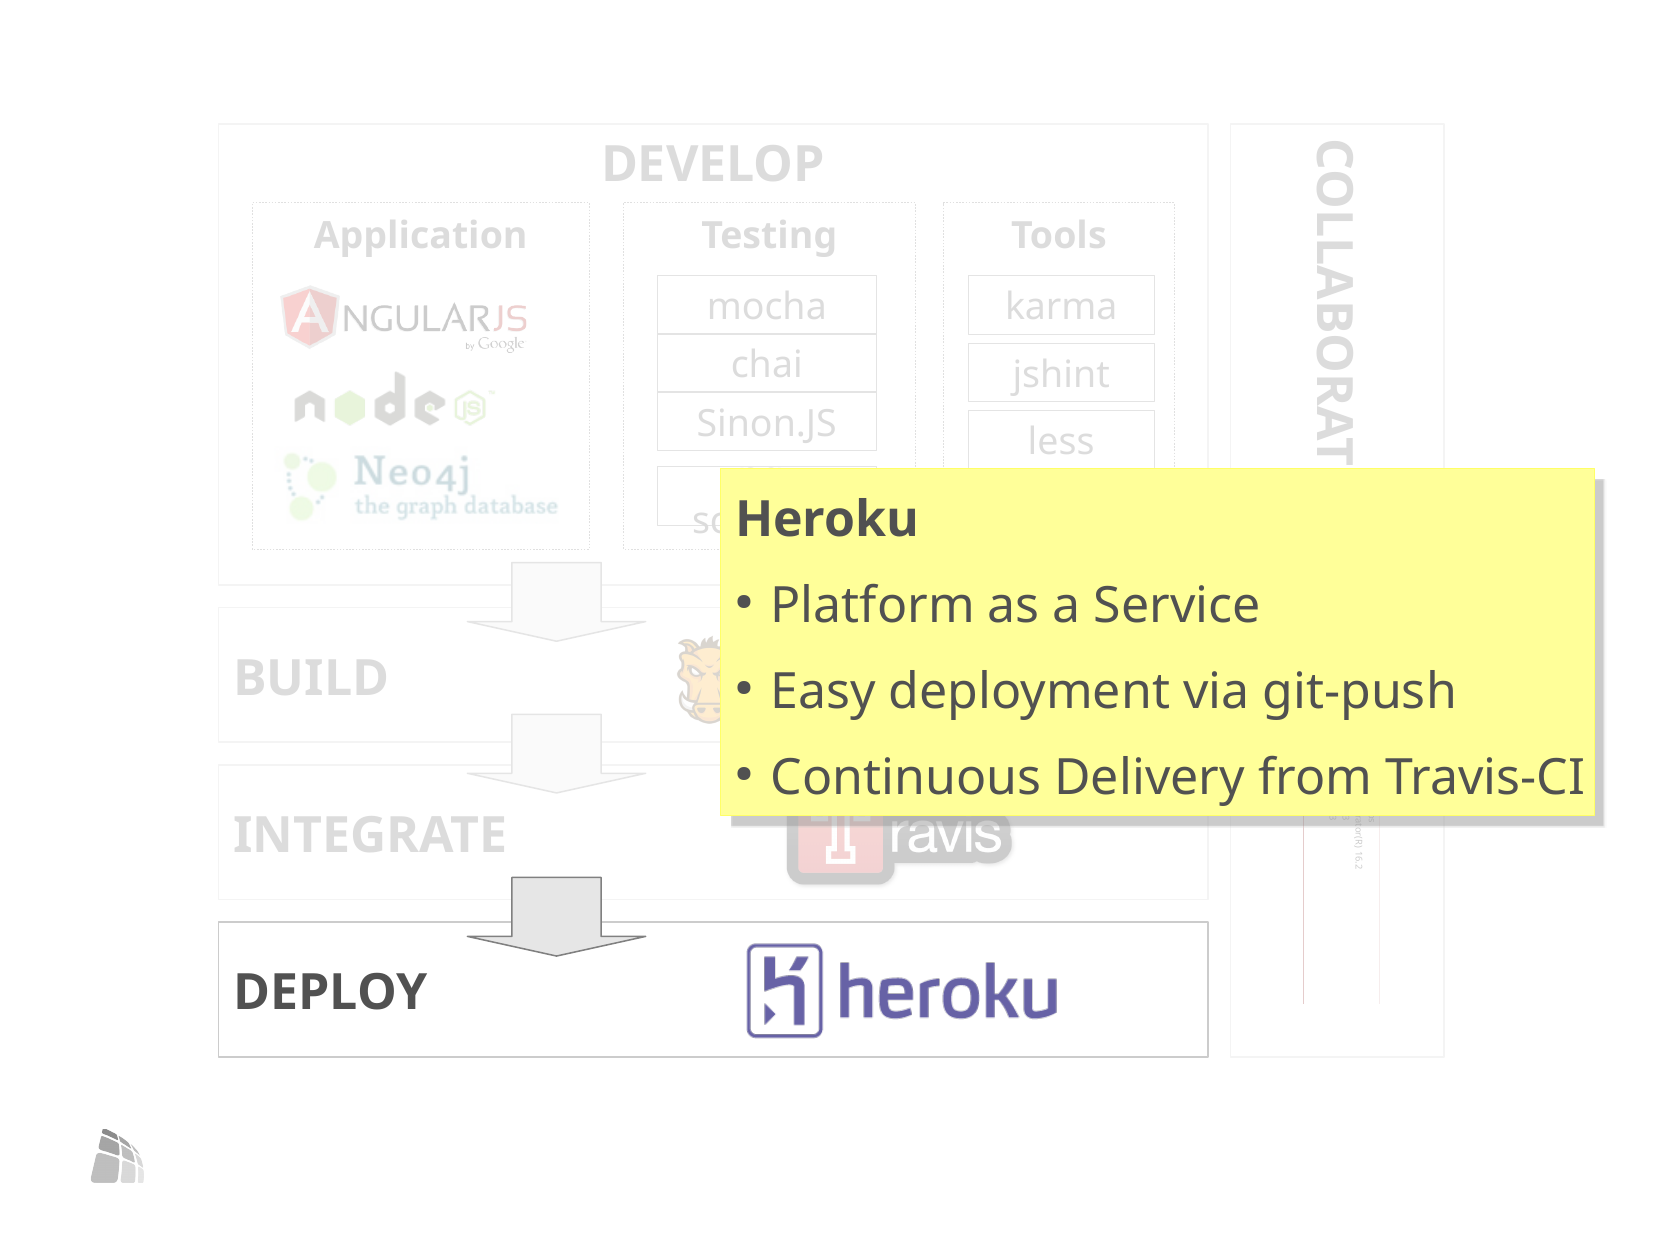

DEVELOP
COLLABORATE
Application
Testing
Tools
mocha
karma
chai
jshint
Sinon.JS
less
ng-scenario
Heroku
Platform as a Service
Easy deployment via git-push
Continuous Delivery from Travis-CI
BUILD
grunt
INTEGRATE
DEPLOY